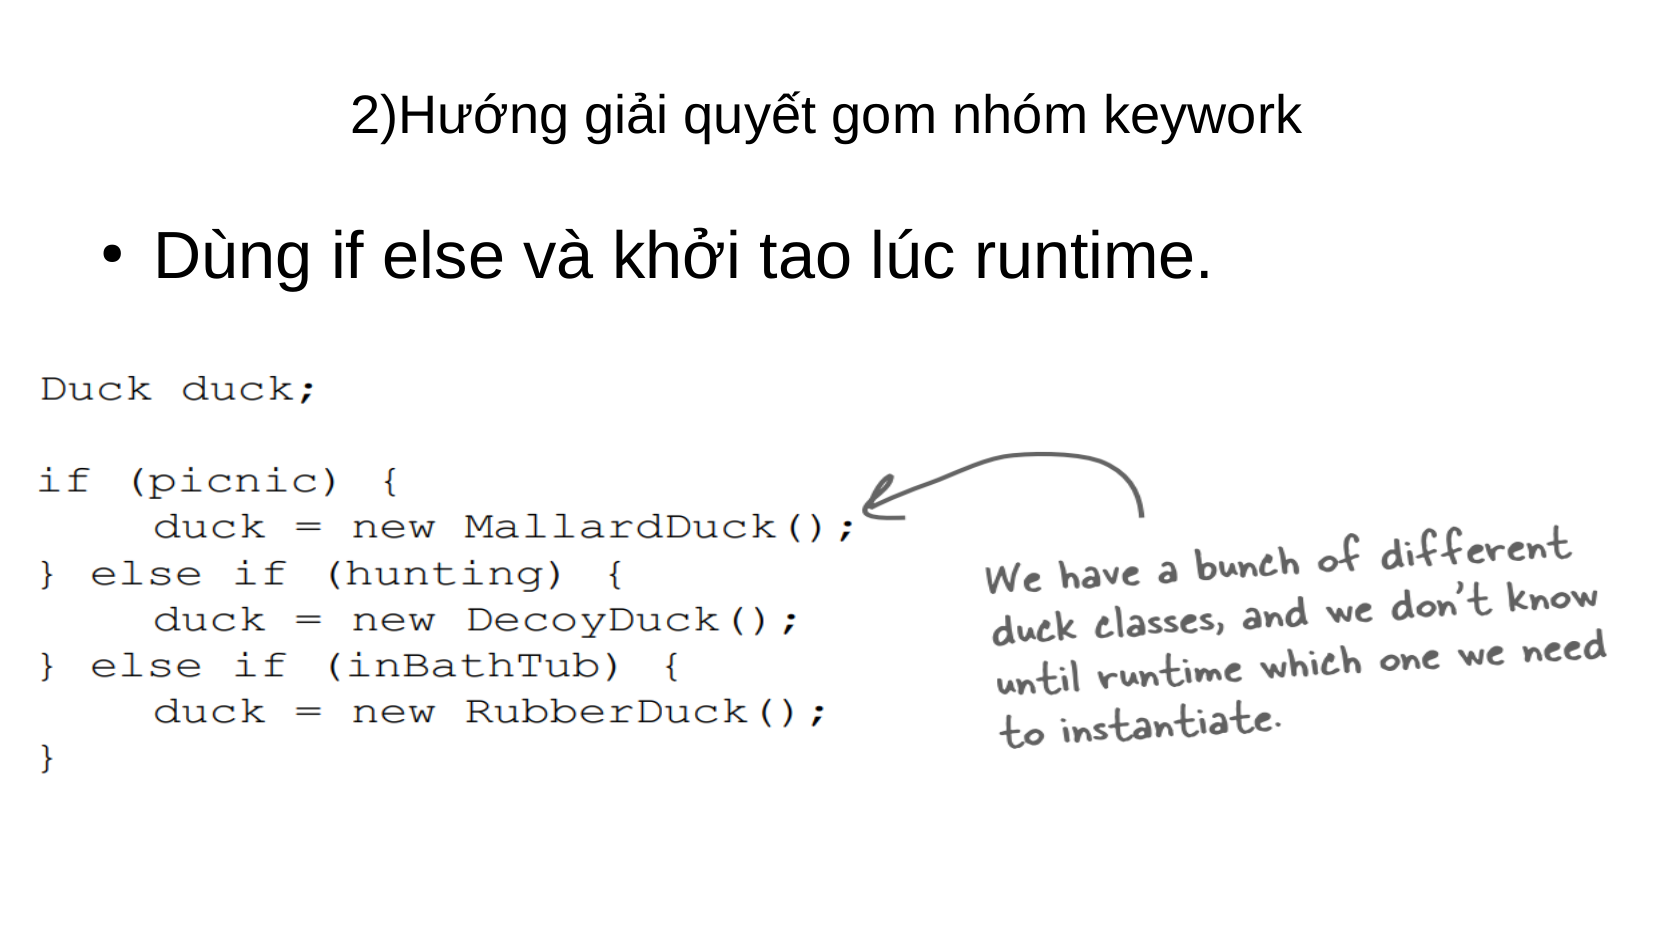

# 2)Hướng giải quyết gom nhóm keywork
Dùng if else và khởi tao lúc runtime.